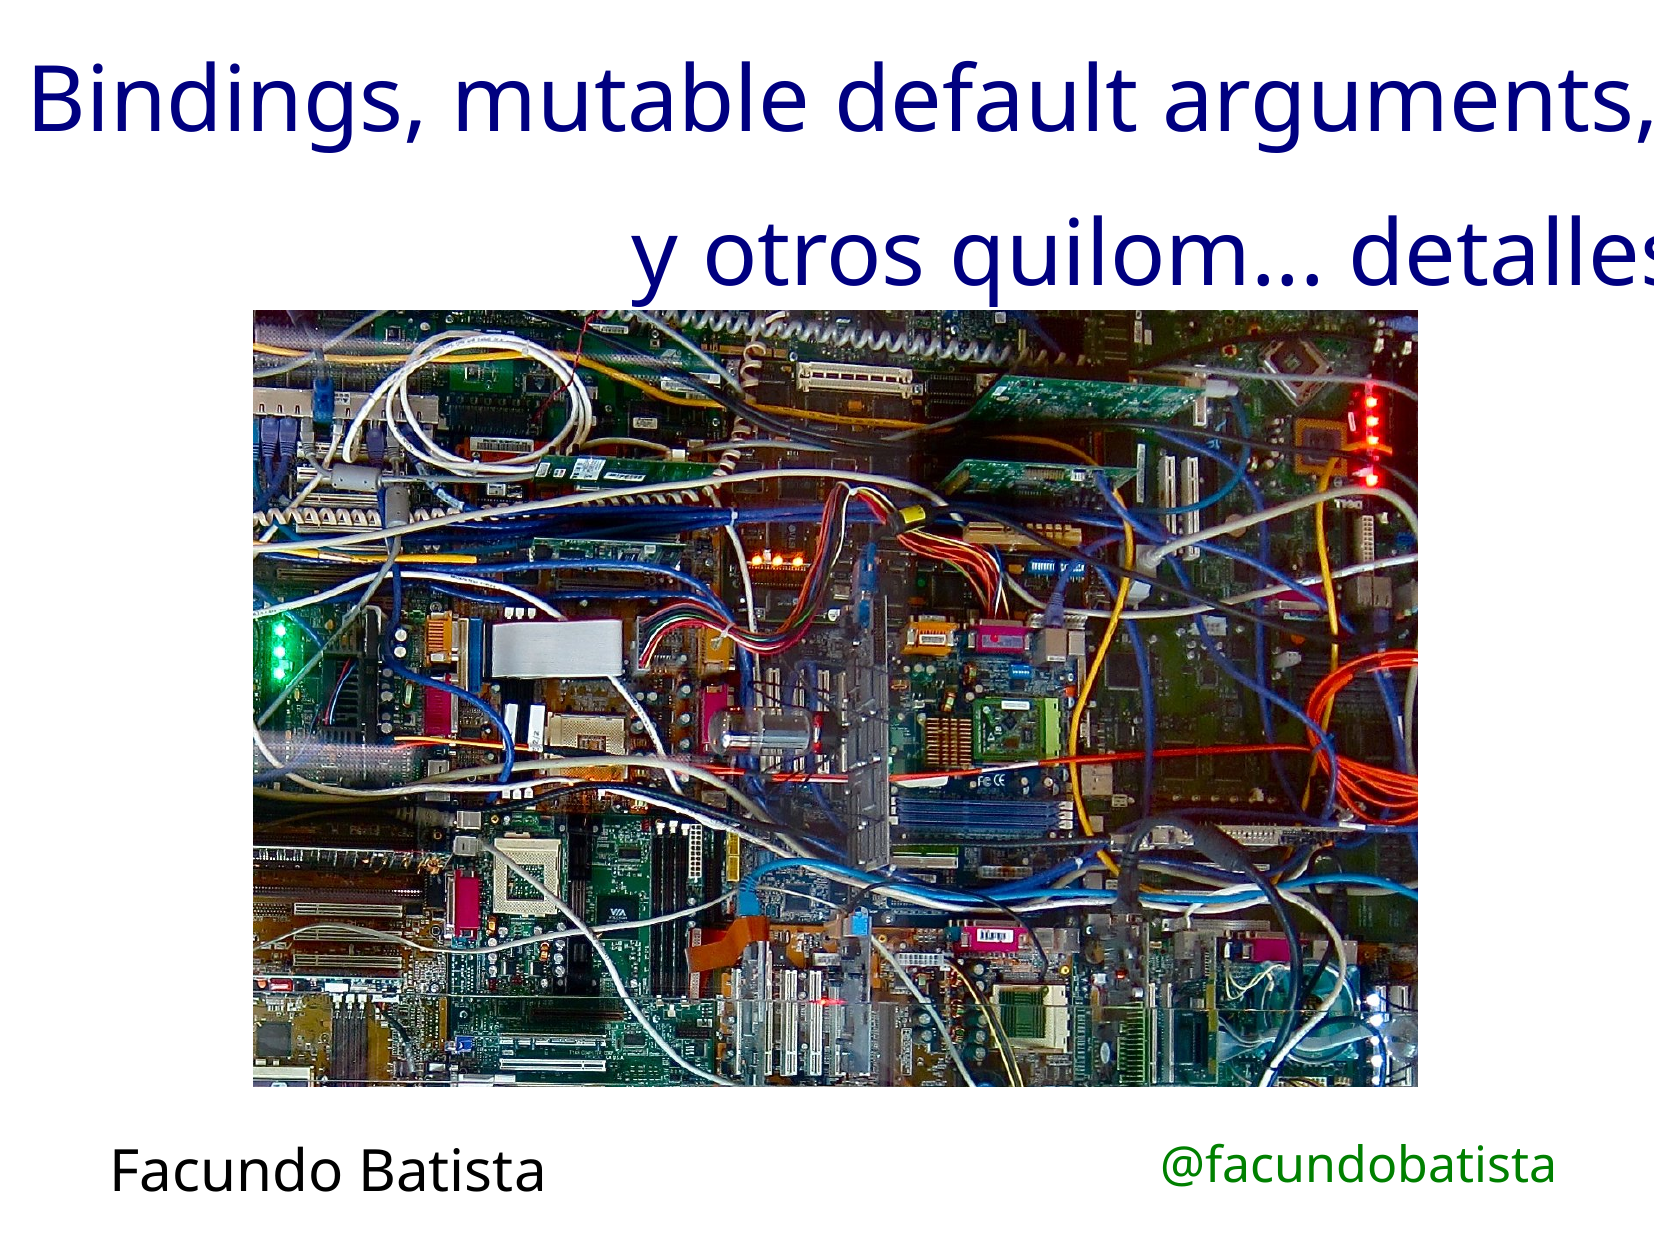

Bindings, mutable default arguments,
y otros quilom... detalles
#
Facundo Batista
@facundobatista